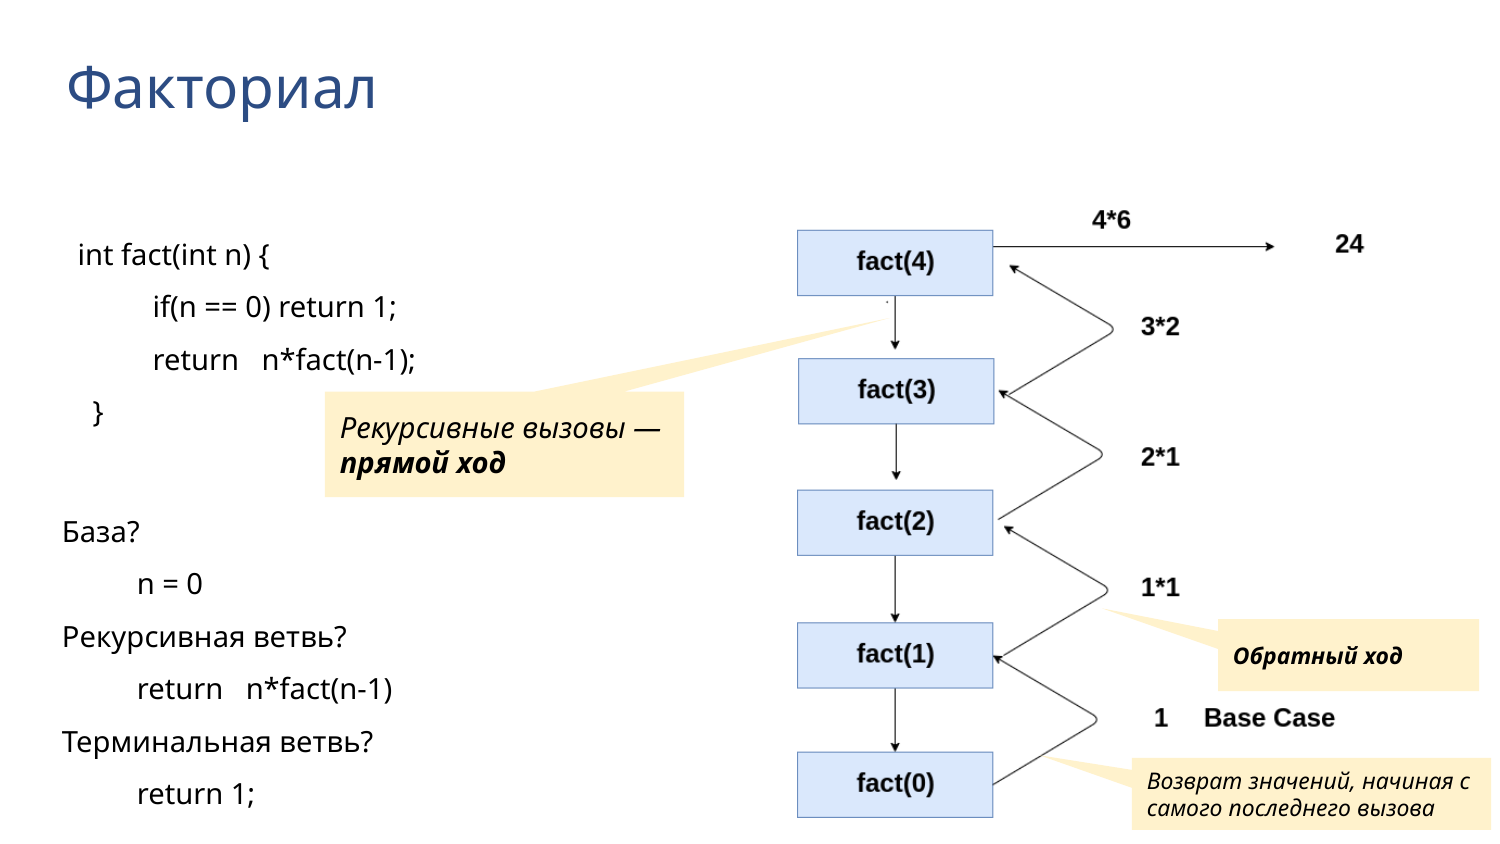

# Факториал
int fact(int n) {
	if(n == 0) return 1;
 	return n*fact(n-1);
 }
Рекурсивные вызовы — прямой ход
База?
n = 0
Рекурсивная ветвь?
 	return n*fact(n-1)
Терминальная ветвь?
return 1;
Обратный ход
Возврат значений, начиная с самого последнего вызова